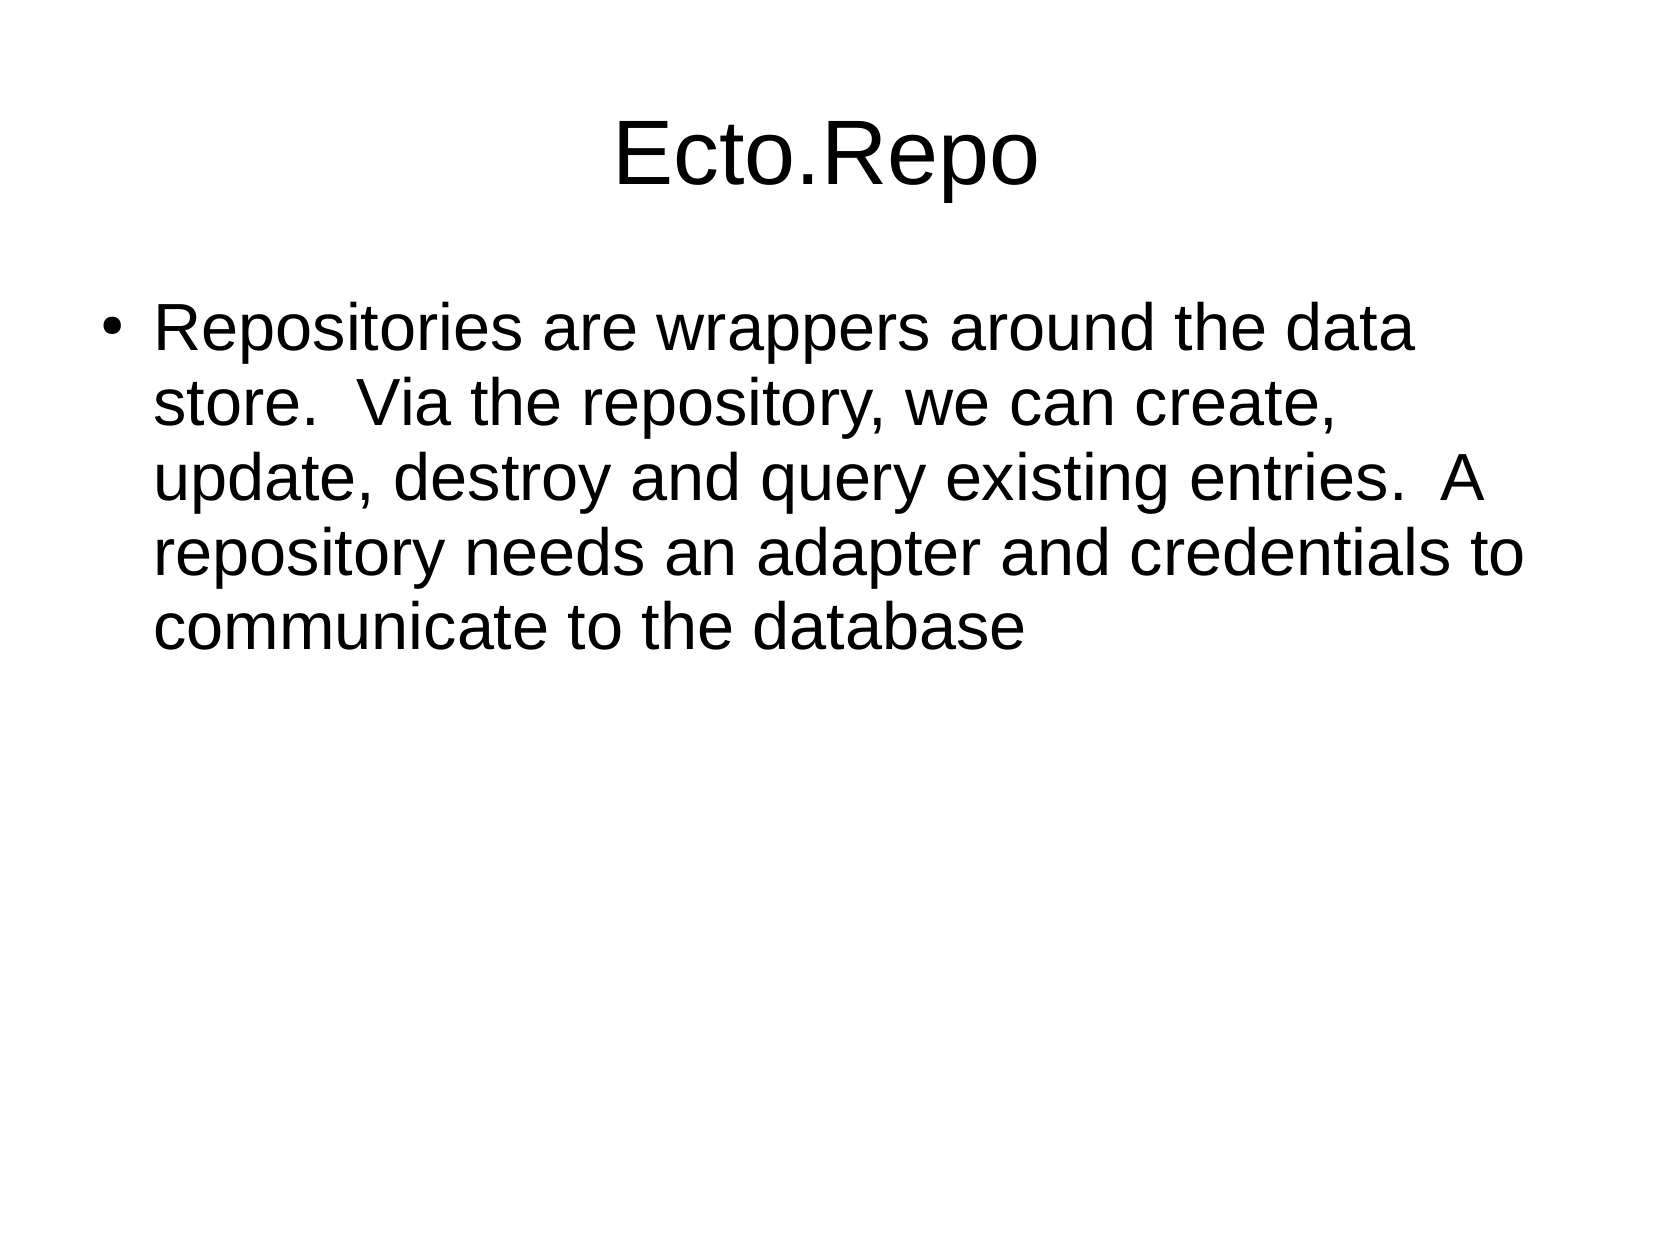

# Ecto.Repo
Repositories are wrappers around the data store. Via the repository, we can create, update, destroy and query existing entries. A repository needs an adapter and credentials to communicate to the database